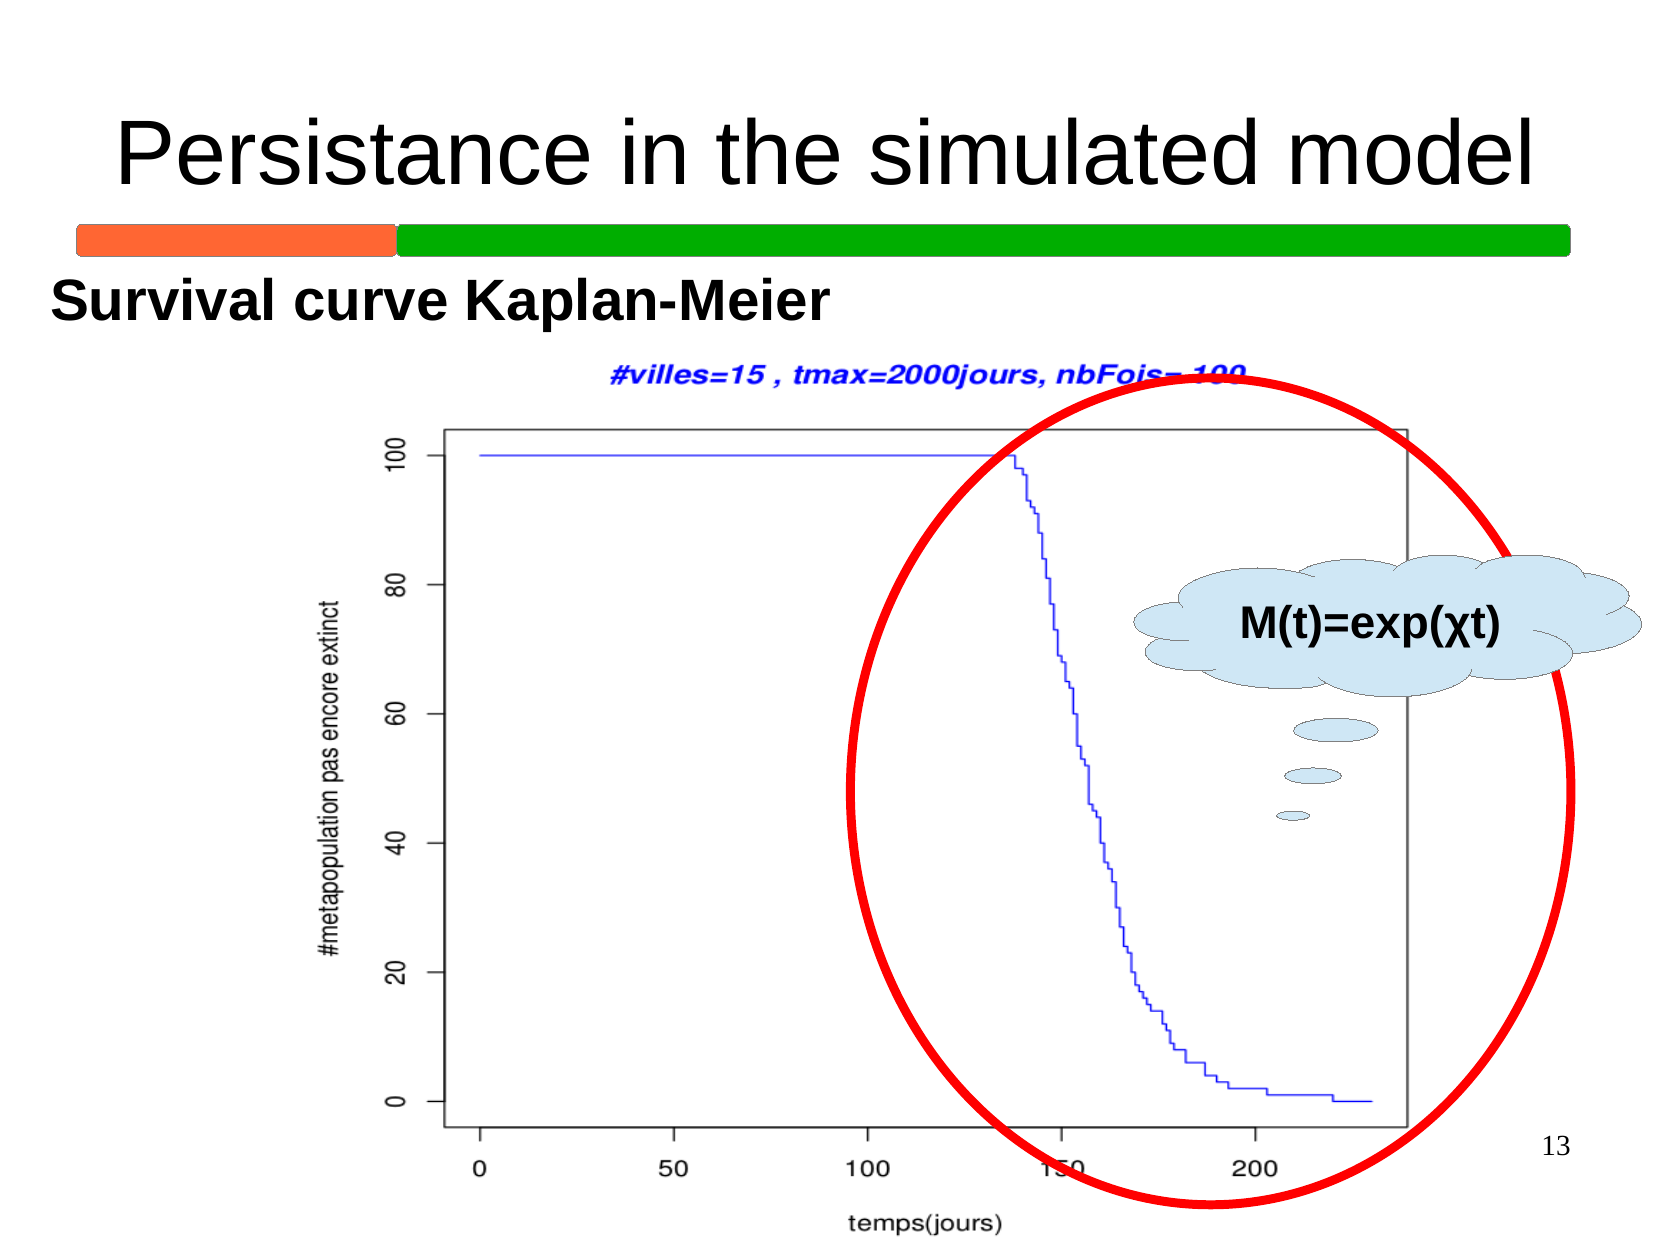

# Persistance in the simulated model
Survival curve Kaplan-Meier
M(t)=exp(χt)
13